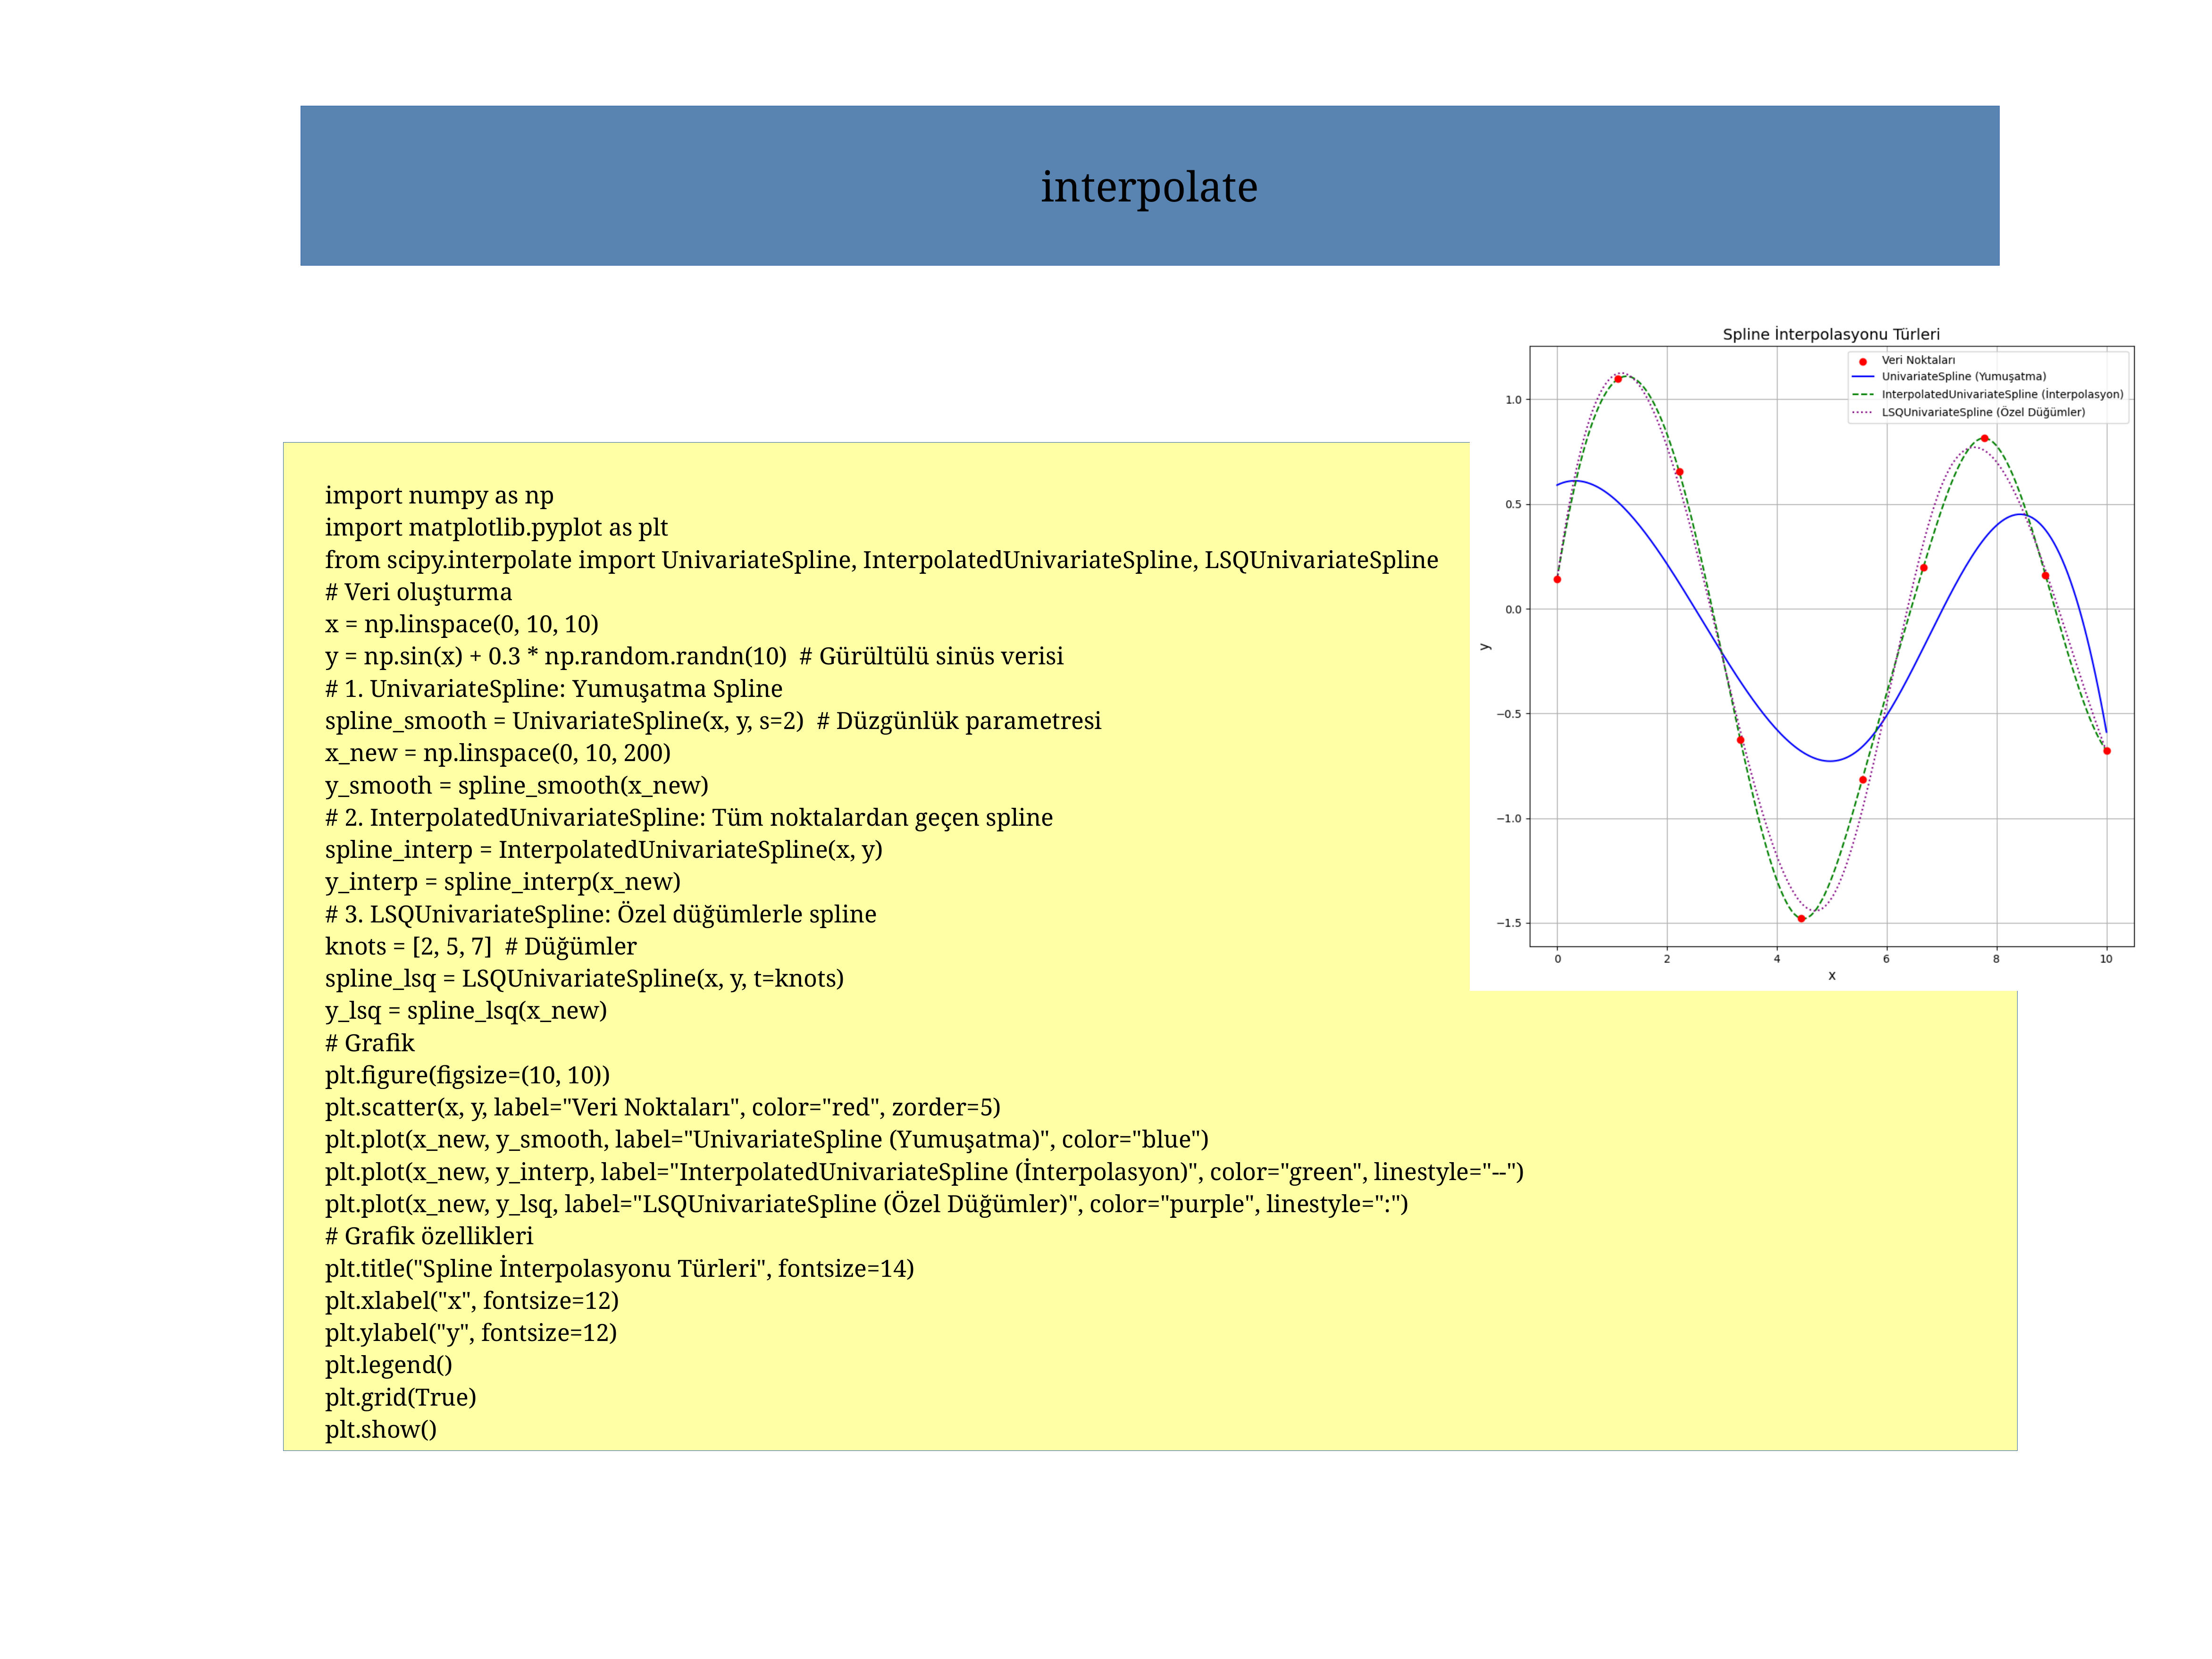

interpolate
import numpy as np
import matplotlib.pyplot as plt
from scipy.interpolate import UnivariateSpline, InterpolatedUnivariateSpline, LSQUnivariateSpline
# Veri oluşturma
x = np.linspace(0, 10, 10)
y = np.sin(x) + 0.3 * np.random.randn(10) # Gürültülü sinüs verisi
# 1. UnivariateSpline: Yumuşatma Spline
spline_smooth = UnivariateSpline(x, y, s=2) # Düzgünlük parametresi
x_new = np.linspace(0, 10, 200)
y_smooth = spline_smooth(x_new)
# 2. InterpolatedUnivariateSpline: Tüm noktalardan geçen spline
spline_interp = InterpolatedUnivariateSpline(x, y)
y_interp = spline_interp(x_new)
# 3. LSQUnivariateSpline: Özel düğümlerle spline
knots = [2, 5, 7] # Düğümler
spline_lsq = LSQUnivariateSpline(x, y, t=knots)
y_lsq = spline_lsq(x_new)
# Grafik
plt.figure(figsize=(10, 10))
plt.scatter(x, y, label="Veri Noktaları", color="red", zorder=5)
plt.plot(x_new, y_smooth, label="UnivariateSpline (Yumuşatma)", color="blue")
plt.plot(x_new, y_interp, label="InterpolatedUnivariateSpline (İnterpolasyon)", color="green", linestyle="--")
plt.plot(x_new, y_lsq, label="LSQUnivariateSpline (Özel Düğümler)", color="purple", linestyle=":")
# Grafik özellikleri
plt.title("Spline İnterpolasyonu Türleri", fontsize=14)
plt.xlabel("x", fontsize=12)
plt.ylabel("y", fontsize=12)
plt.legend()
plt.grid(True)
plt.show()